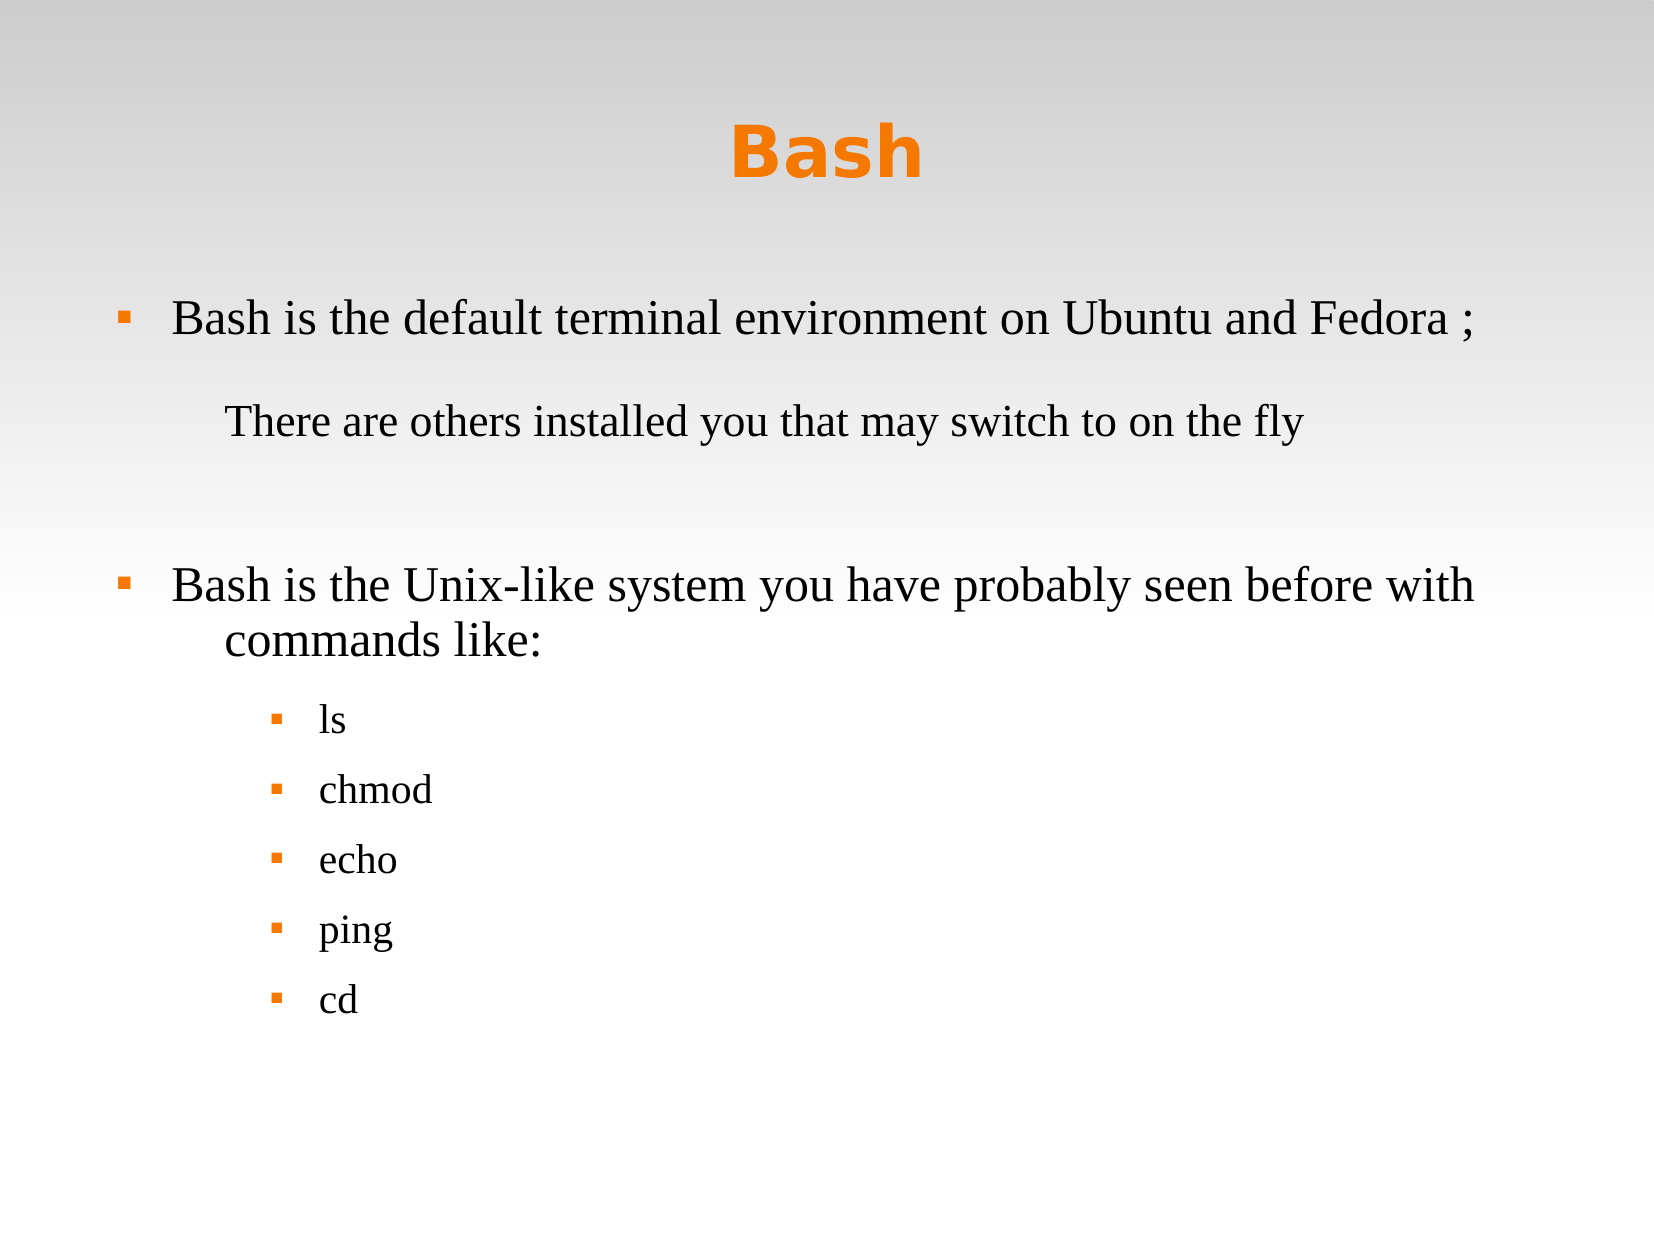

# Bash
Bash is the default terminal environment on Ubuntu and Fedora ;
There are others installed you that may switch to on the fly
Bash is the Unix-like system you have probably seen before with commands like:
ls
chmod
echo
ping
cd